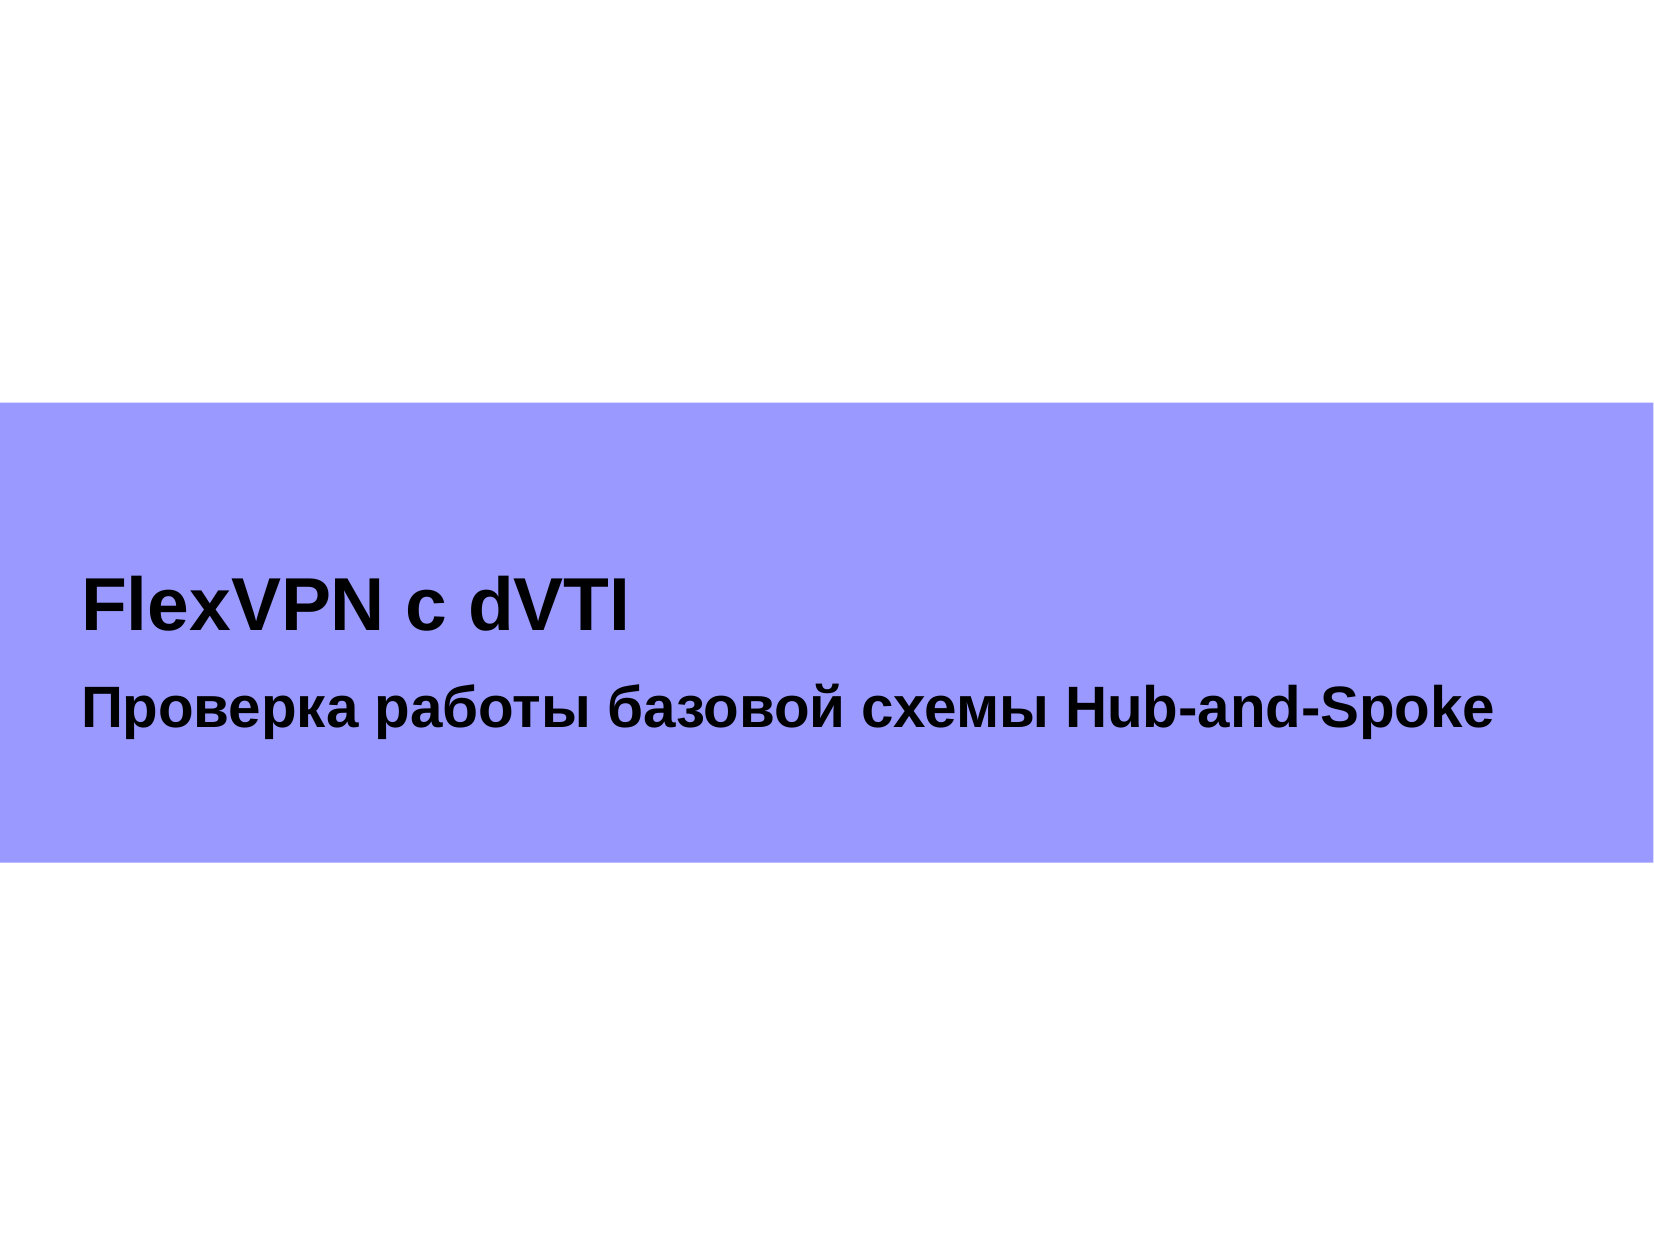

FlexVPN с dVTI
Проверка работы базовой схемы Hub-and-Spoke